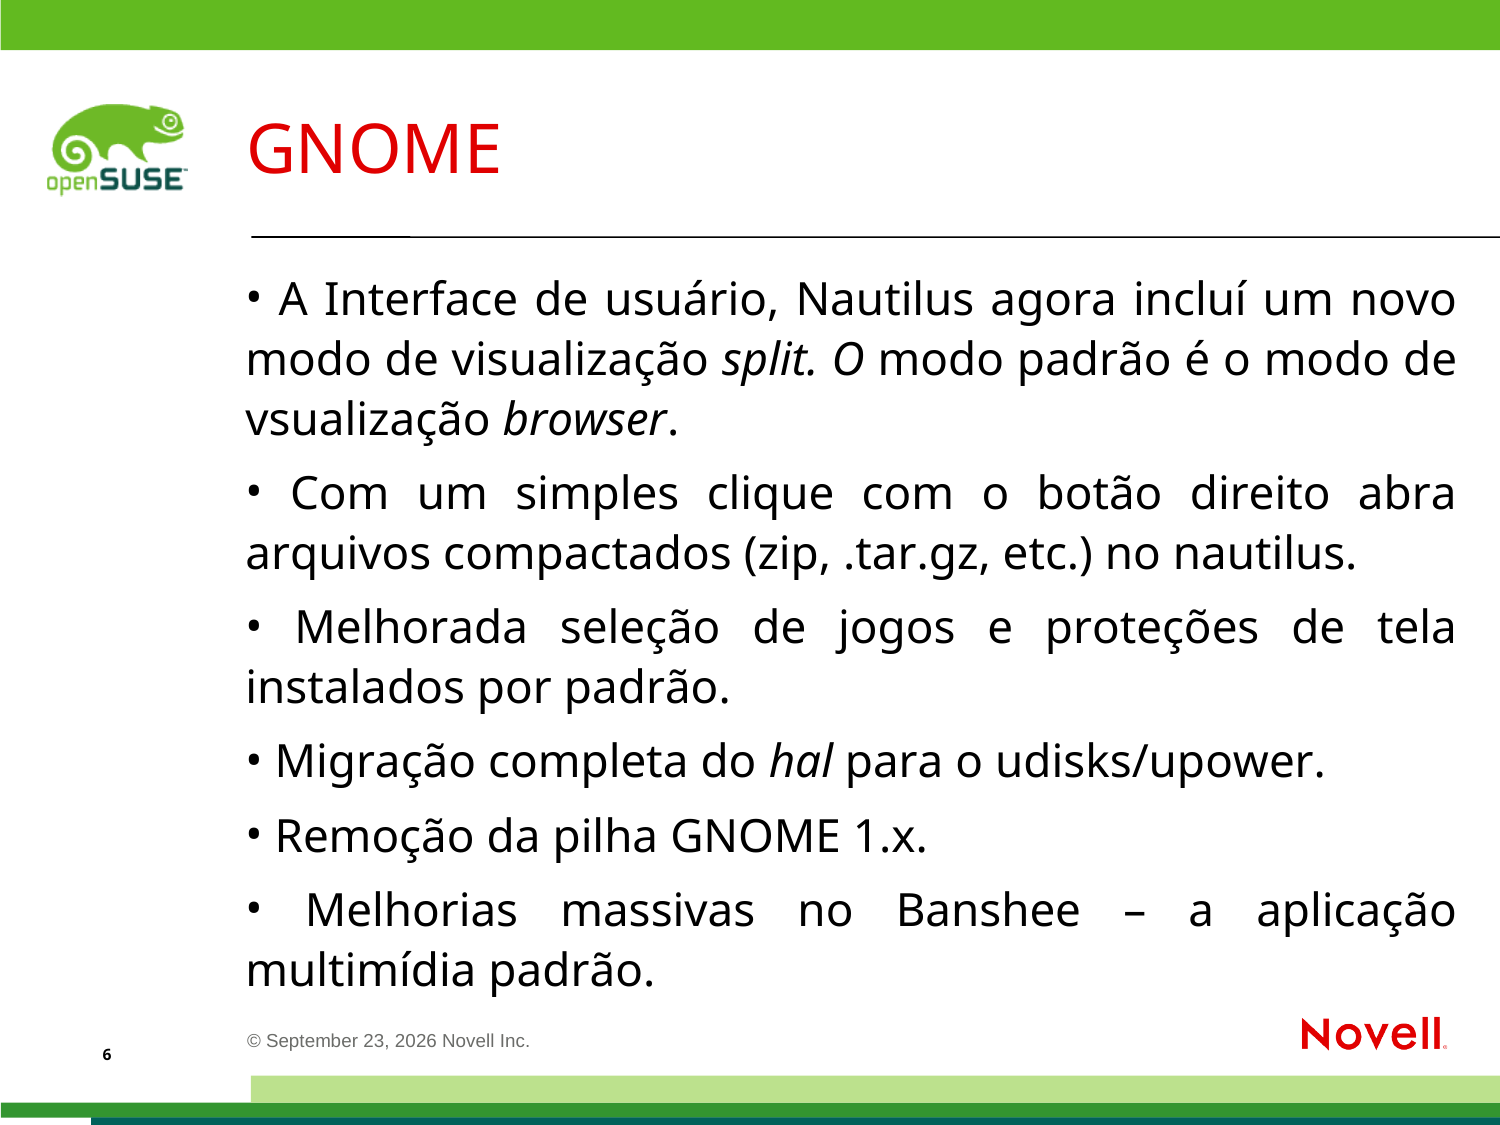

# GNOME
 A Interface de usuário, Nautilus agora incluí um novo modo de visualização split. O modo padrão é o modo de vsualização browser.
 Com um simples clique com o botão direito abra arquivos compactados (zip, .tar.gz, etc.) no nautilus.
 Melhorada seleção de jogos e proteções de tela instalados por padrão.
 Migração completa do hal para o udisks/upower.
 Remoção da pilha GNOME 1.x.
 Melhorias massivas no Banshee – a aplicação multimídia padrão.